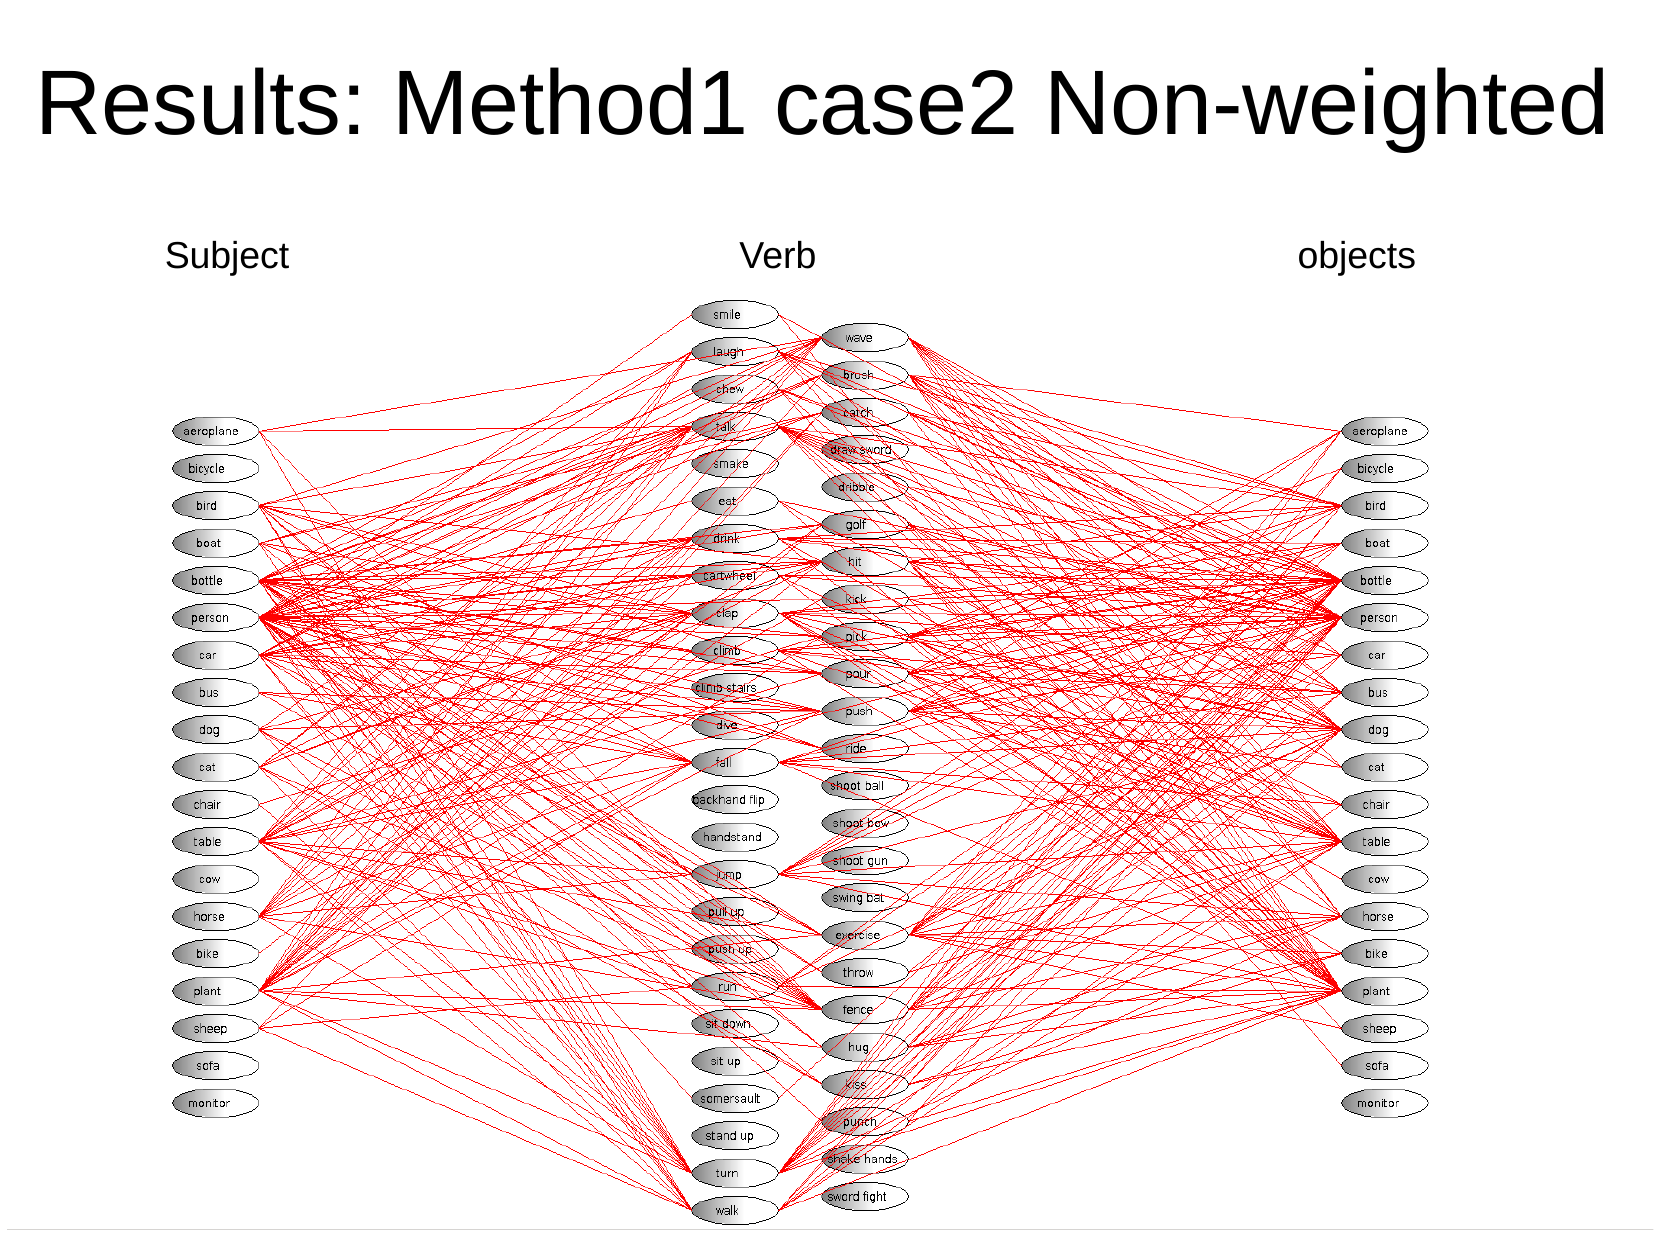

# Results: Method1 case2 Non-weighted
Subject Verb objects